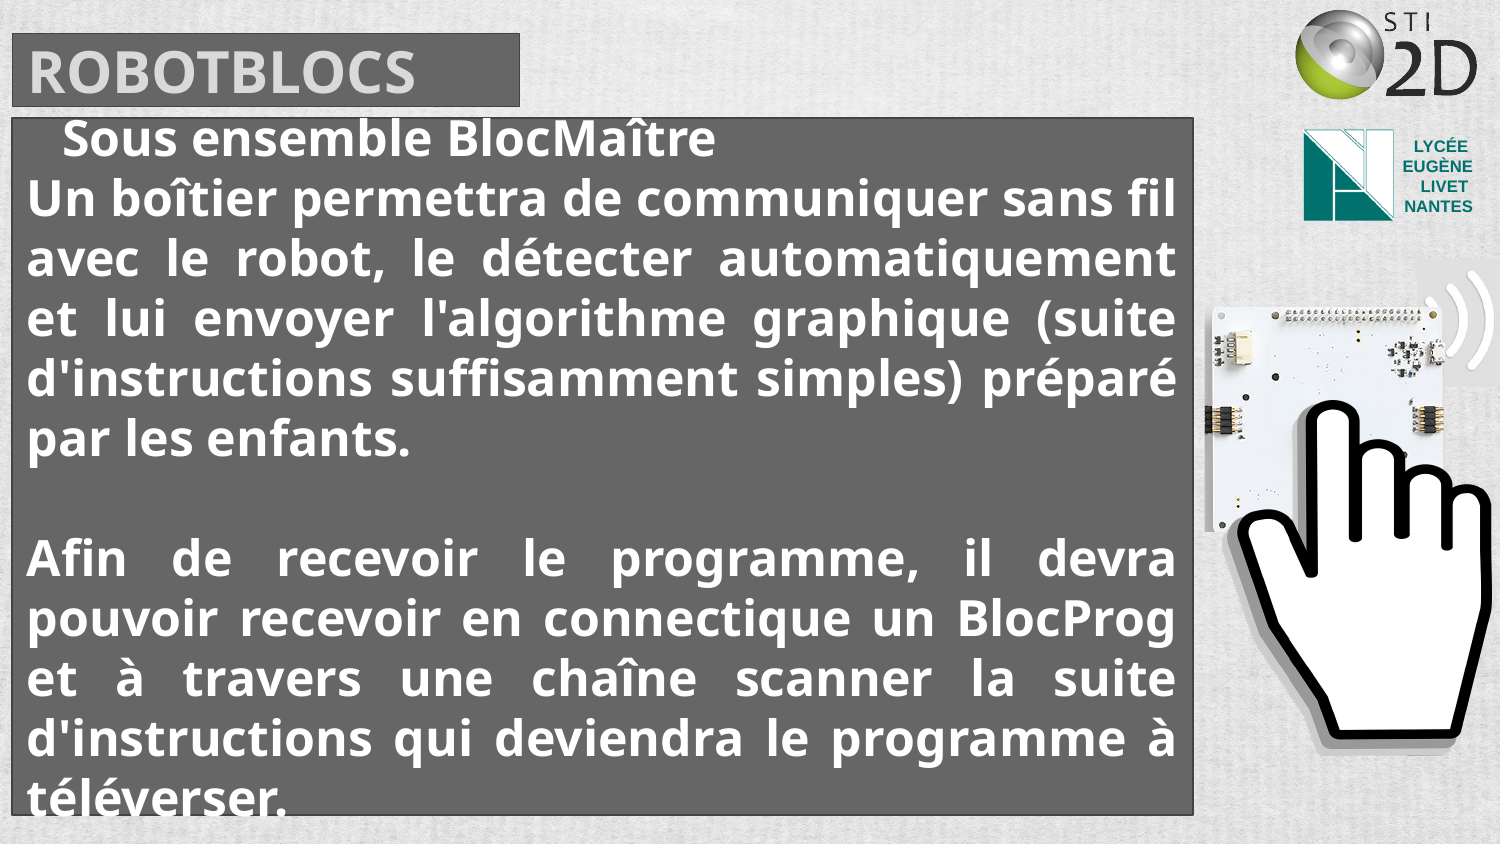

ROBOTBLOCS
Sous ensemble BlocMaître
Un boîtier permettra de communiquer sans fil avec le robot, le détecter automatiquement et lui envoyer l'algorithme graphique (suite d'instructions suffisamment simples) préparé par les enfants.
Afin de recevoir le programme, il devra pouvoir recevoir en connectique un BlocProg et à travers une chaîne scanner la suite d'instructions qui deviendra le programme à téléverser.
LYCÉE
EUGÈNE
LIVET
NANTES